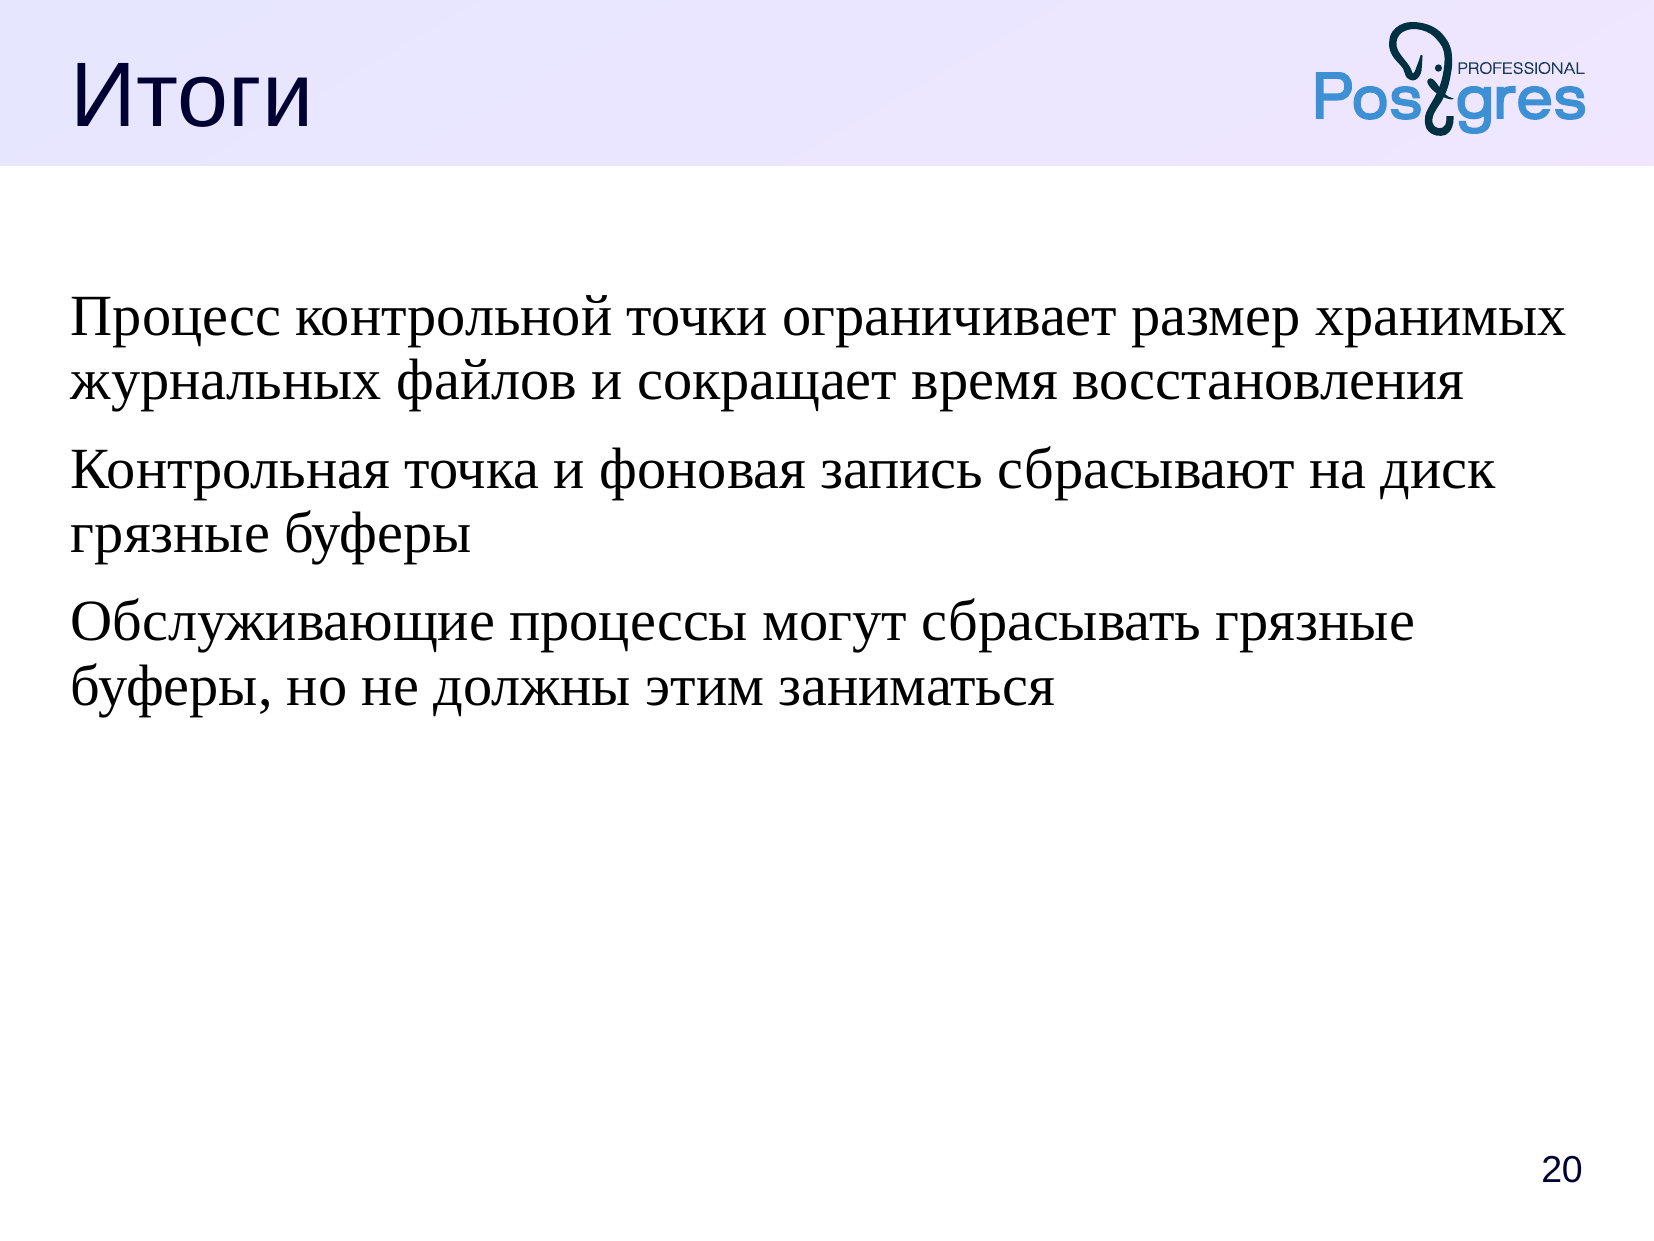

# Итоги
Процесс контрольной точки ограничивает размер хранимых журнальных файлов и сокращает время восстановления
Контрольная точка и фоновая запись сбрасывают на диск грязные буферы
Обслуживающие процессы могут сбрасывать грязные буферы, но не должны этим заниматься